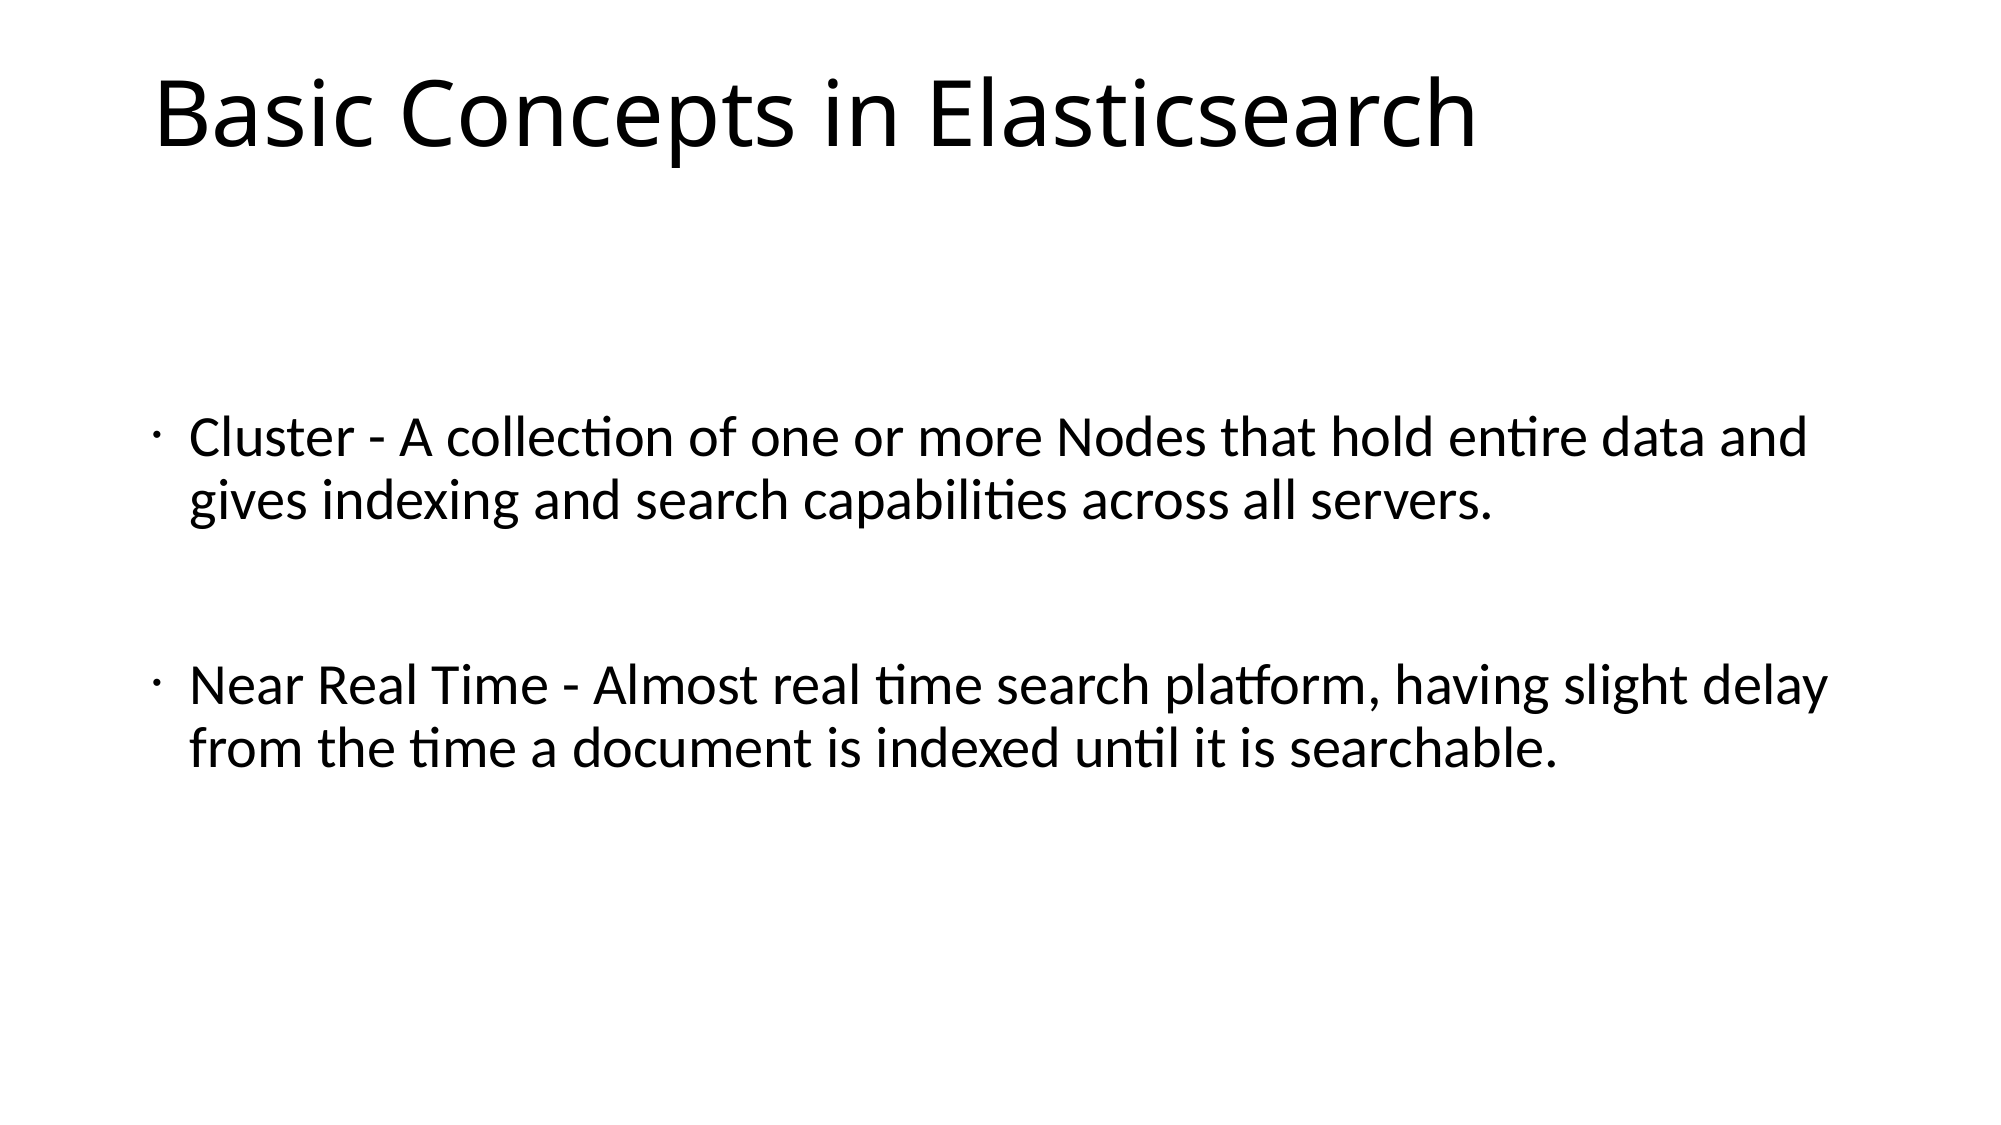

# Basic Concepts in Elasticsearch
Cluster - A collection of one or more Nodes that hold entire data and gives indexing and search capabilities across all servers.
Near Real Time - Almost real time search platform, having slight delay from the time a document is indexed until it is searchable.